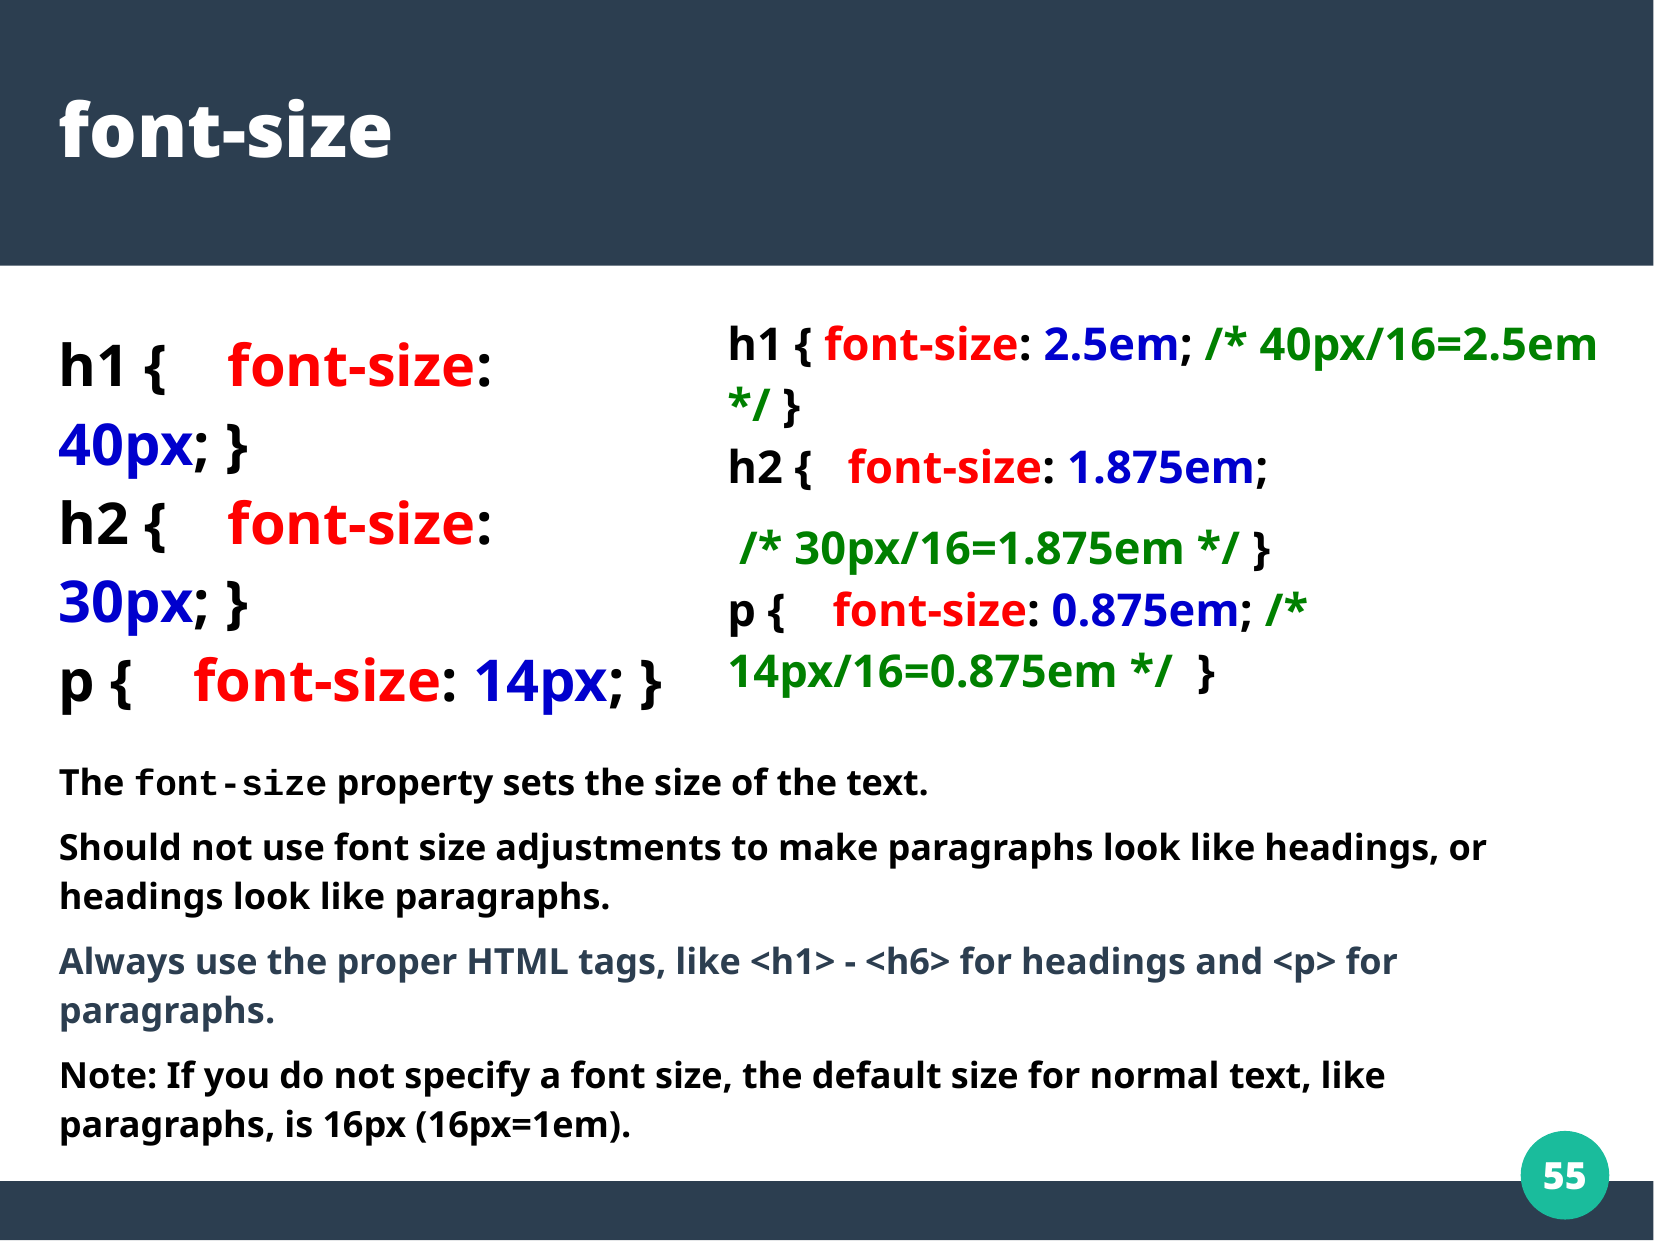

# font-size
h1 { font-size: 2.5em; /* 40px/16=2.5em */ }
h2 {   font-size: 1.875em;
 /* 30px/16=1.875em */ }
p {    font-size: 0.875em; /* 14px/16=0.875em */ }
h1 {    font-size: 40px; }
h2 {    font-size: 30px; }
p {    font-size: 14px; }
The font-size property sets the size of the text.
Should not use font size adjustments to make paragraphs look like headings, or headings look like paragraphs.
Always use the proper HTML tags, like <h1> - <h6> for headings and <p> for paragraphs.
Note: If you do not specify a font size, the default size for normal text, like paragraphs, is 16px (16px=1em).
55